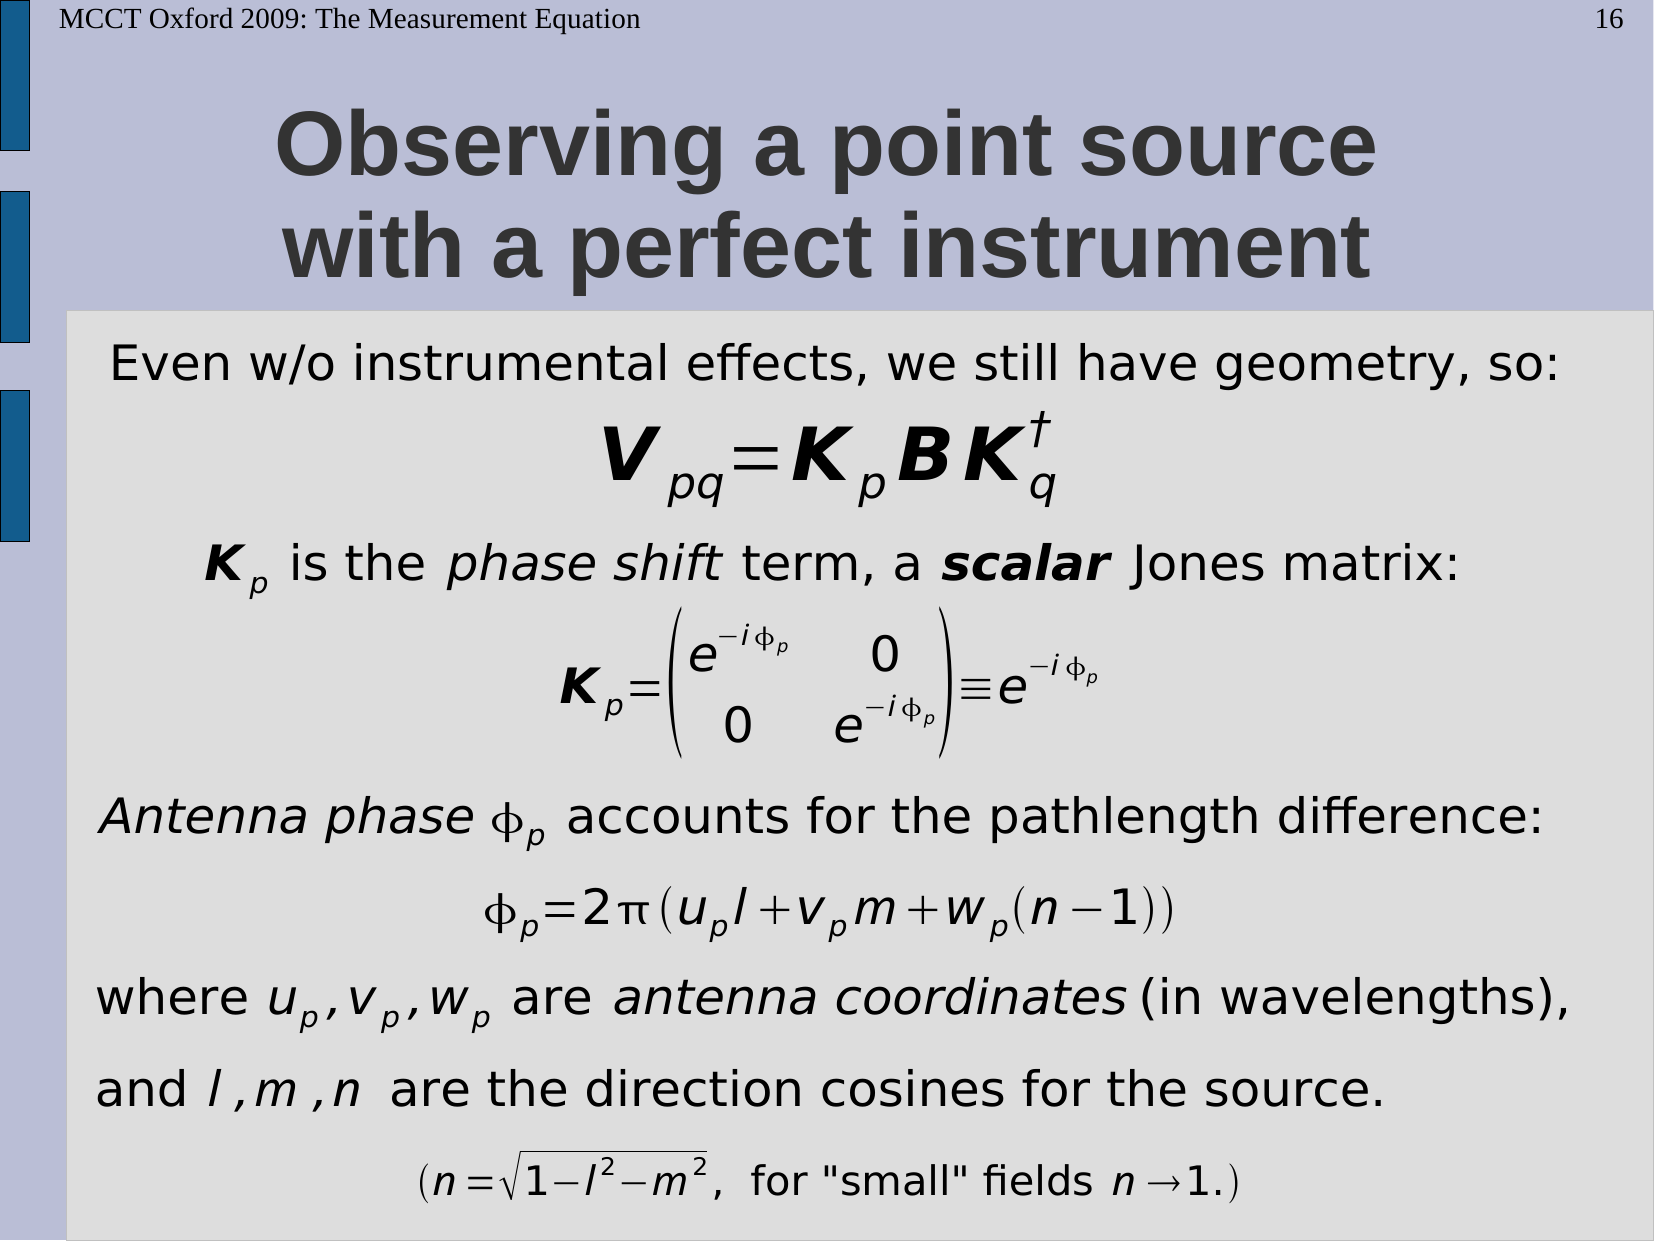

MCCT Oxford 2009: The Measurement Equation
16
# Observing a point source with a perfect instrument